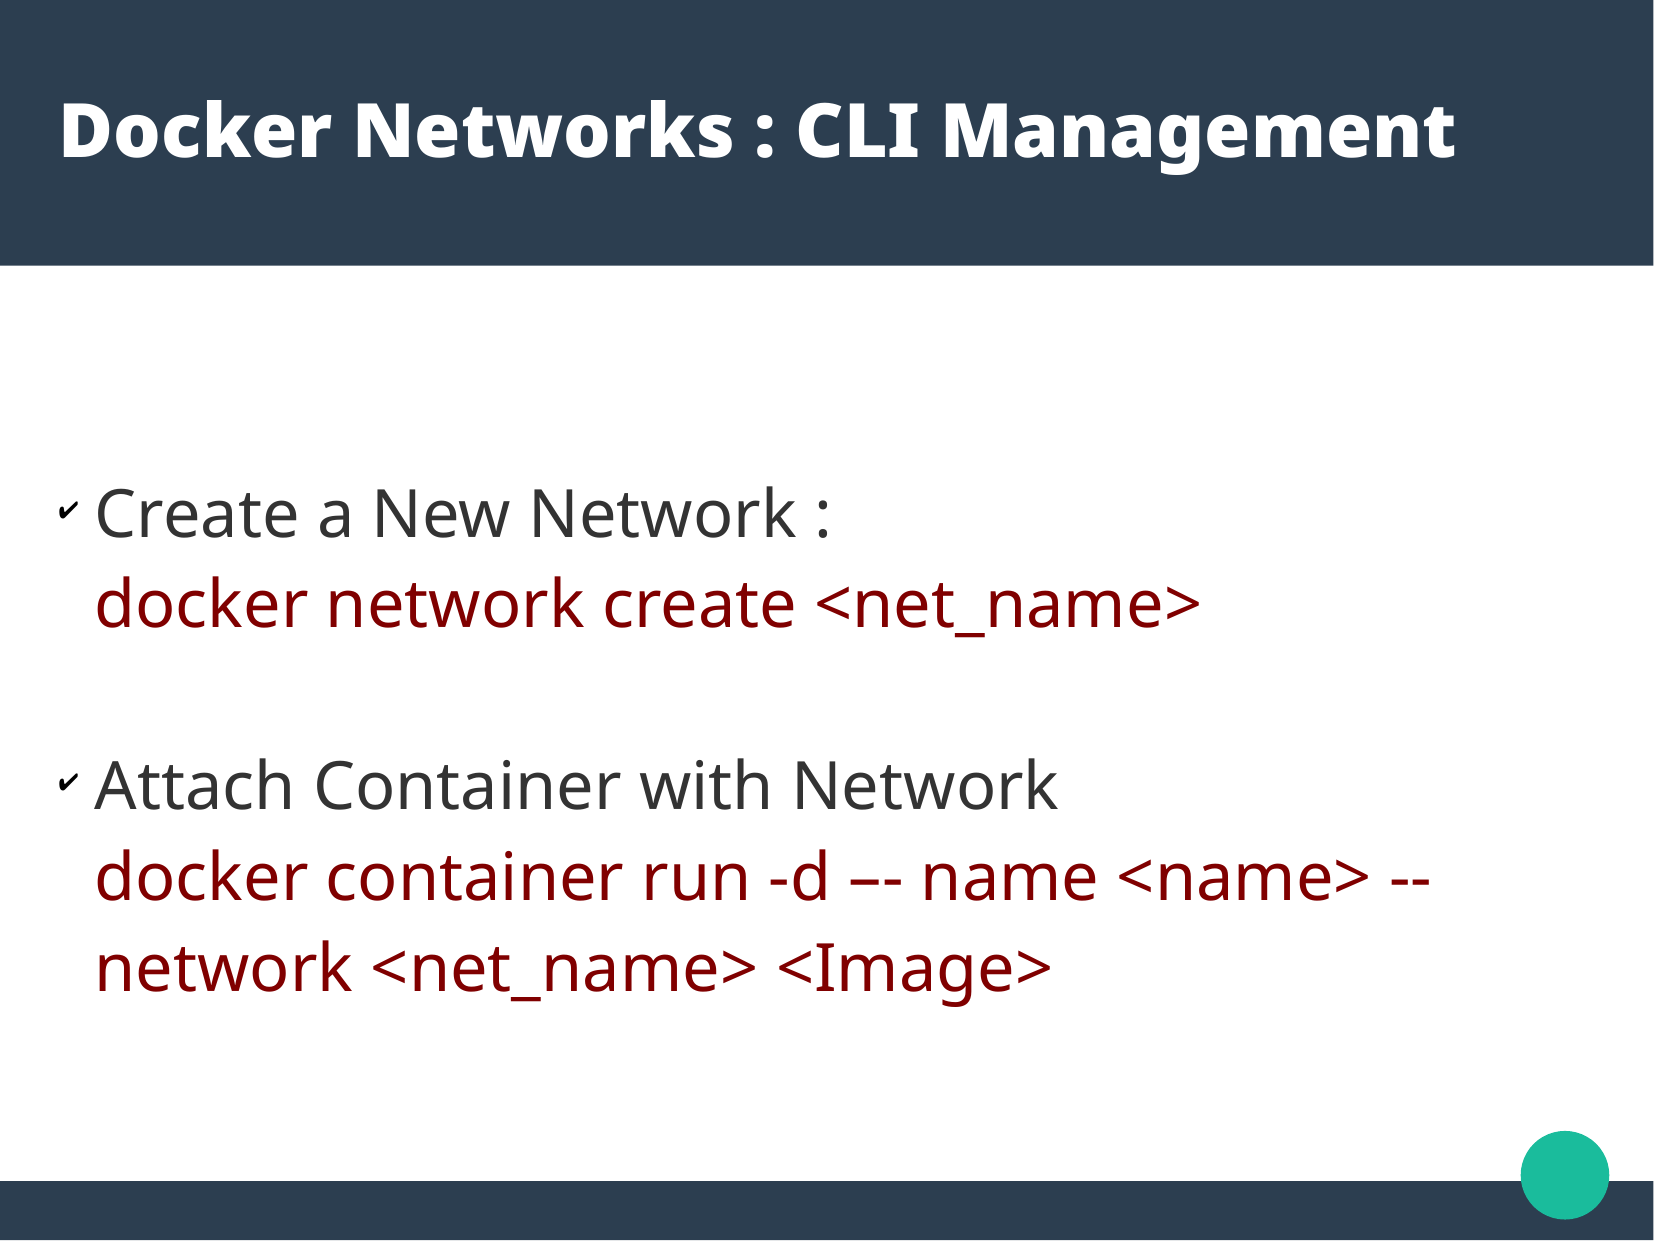

# Docker Networks : CLI Management
Create a New Network :
docker network create <net_name>
Attach Container with Network
docker container run -d –- name <name> --network <net_name> <Image>